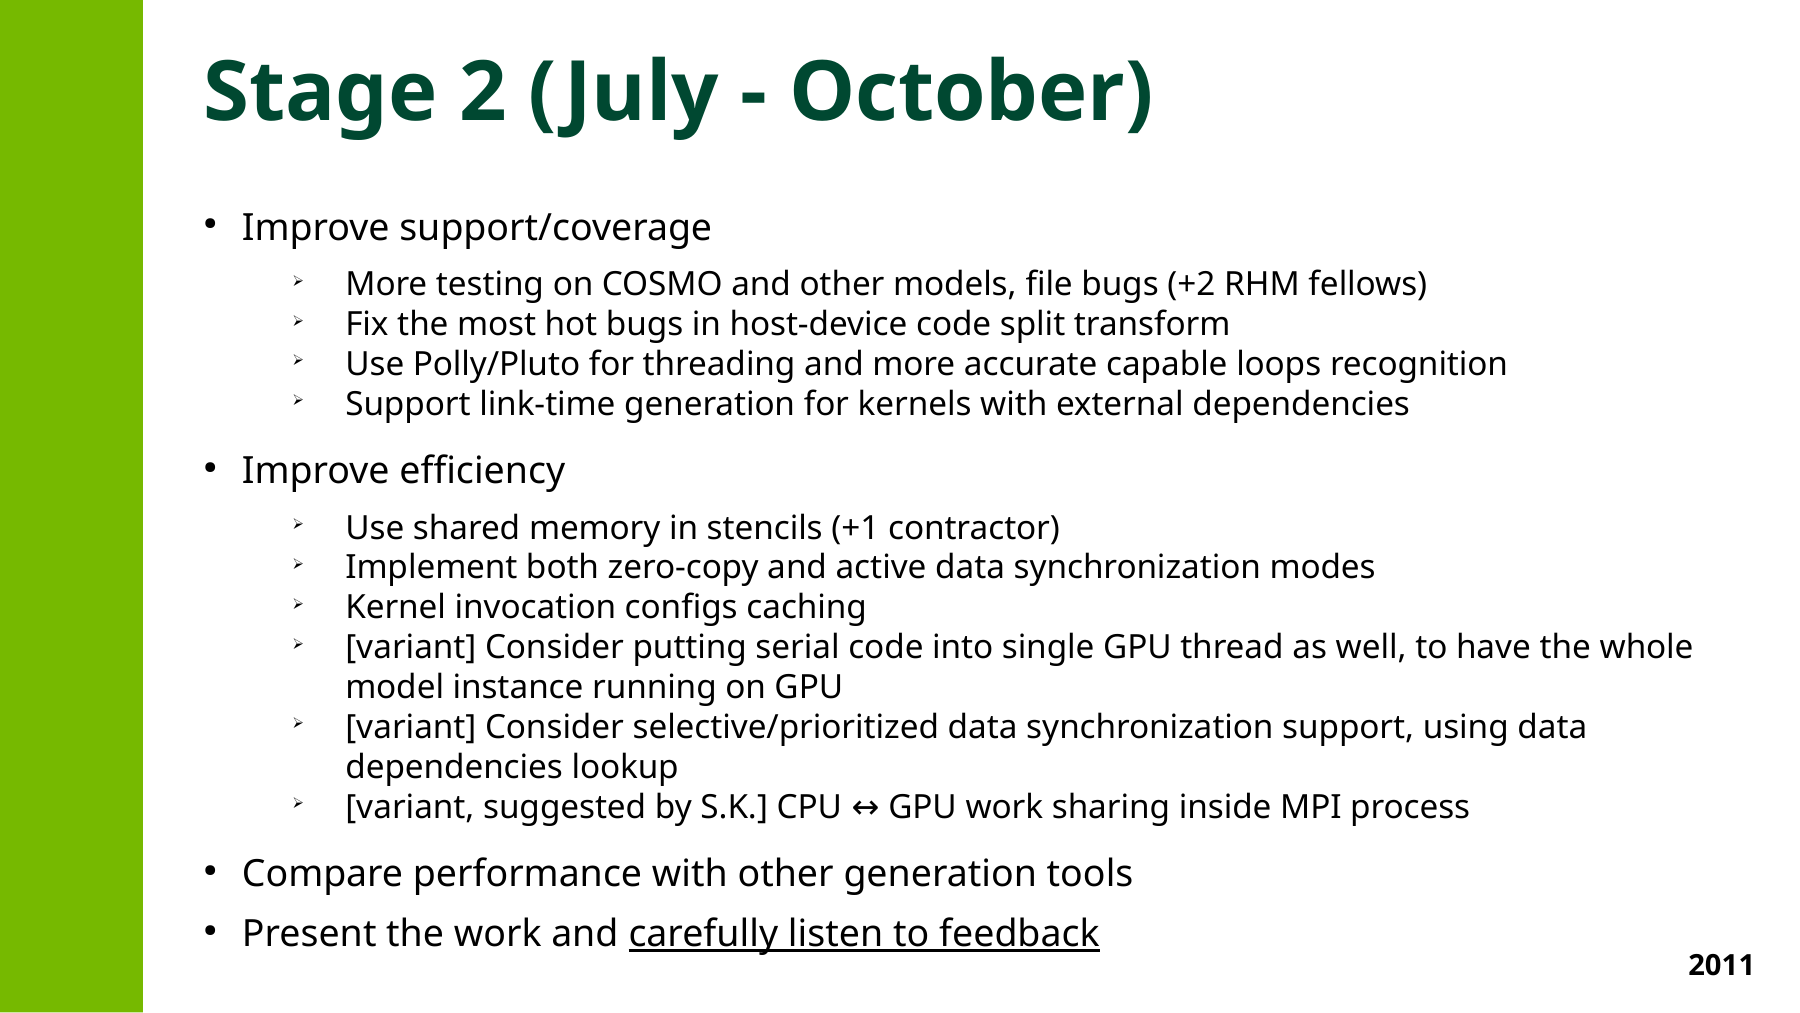

# Stage 2 (July - October)
Improve support/coverage
More testing on COSMO and other models, file bugs (+2 RHM fellows)
Fix the most hot bugs in host-device code split transform
Use Polly/Pluto for threading and more accurate capable loops recognition
Support link-time generation for kernels with external dependencies
Improve efficiency
Use shared memory in stencils (+1 contractor)
Implement both zero-copy and active data synchronization modes
Kernel invocation configs caching
[variant] Consider putting serial code into single GPU thread as well, to have the whole model instance running on GPU
[variant] Consider selective/prioritized data synchronization support, using data dependencies lookup
[variant, suggested by S.K.] CPU ↔ GPU work sharing inside MPI process
Compare performance with other generation tools
Present the work and carefully listen to feedback